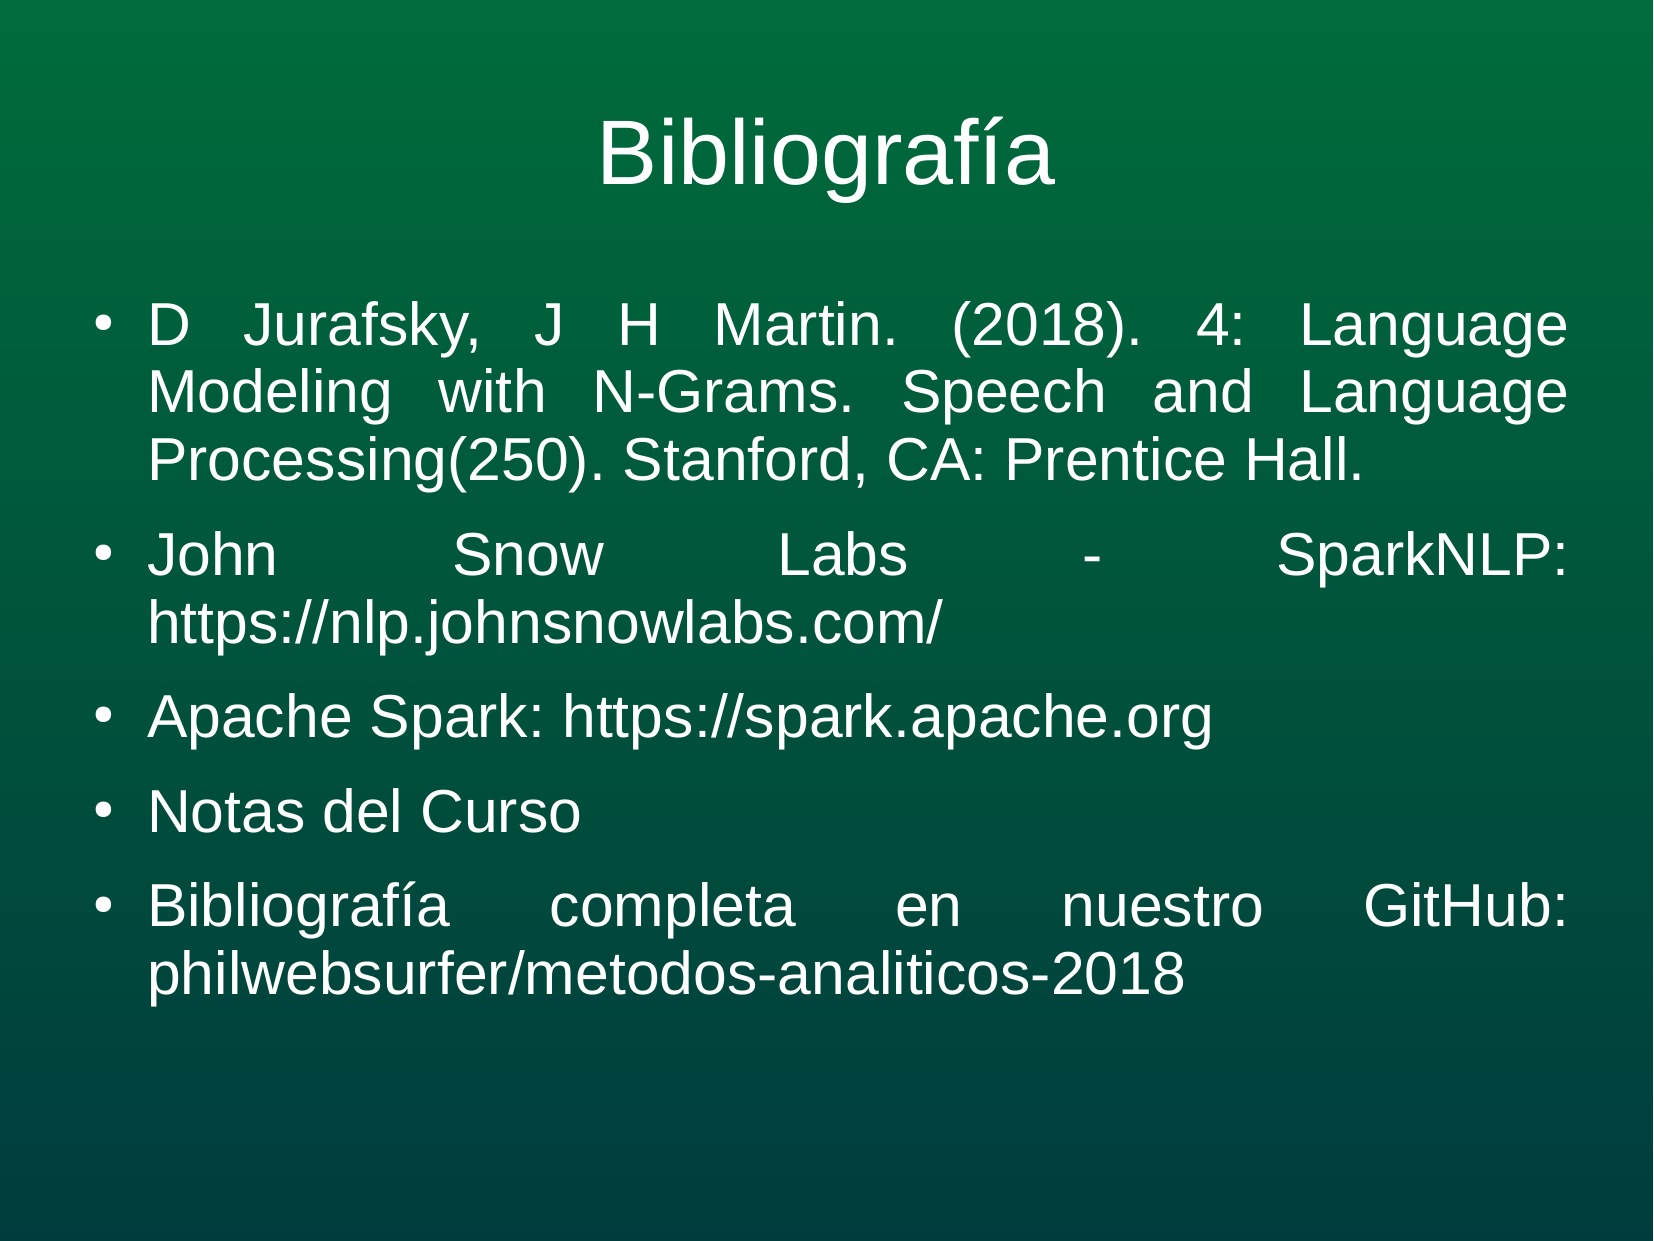

# Bibliografía
D Jurafsky, J H Martin. (2018). 4: Language Modeling with N-Grams. Speech and Language Processing(250). Stanford, CA: Prentice Hall.
John Snow Labs - SparkNLP: https://nlp.johnsnowlabs.com/
Apache Spark: https://spark.apache.org
Notas del Curso
Bibliografía completa en nuestro GitHub: philwebsurfer/metodos-analiticos-2018